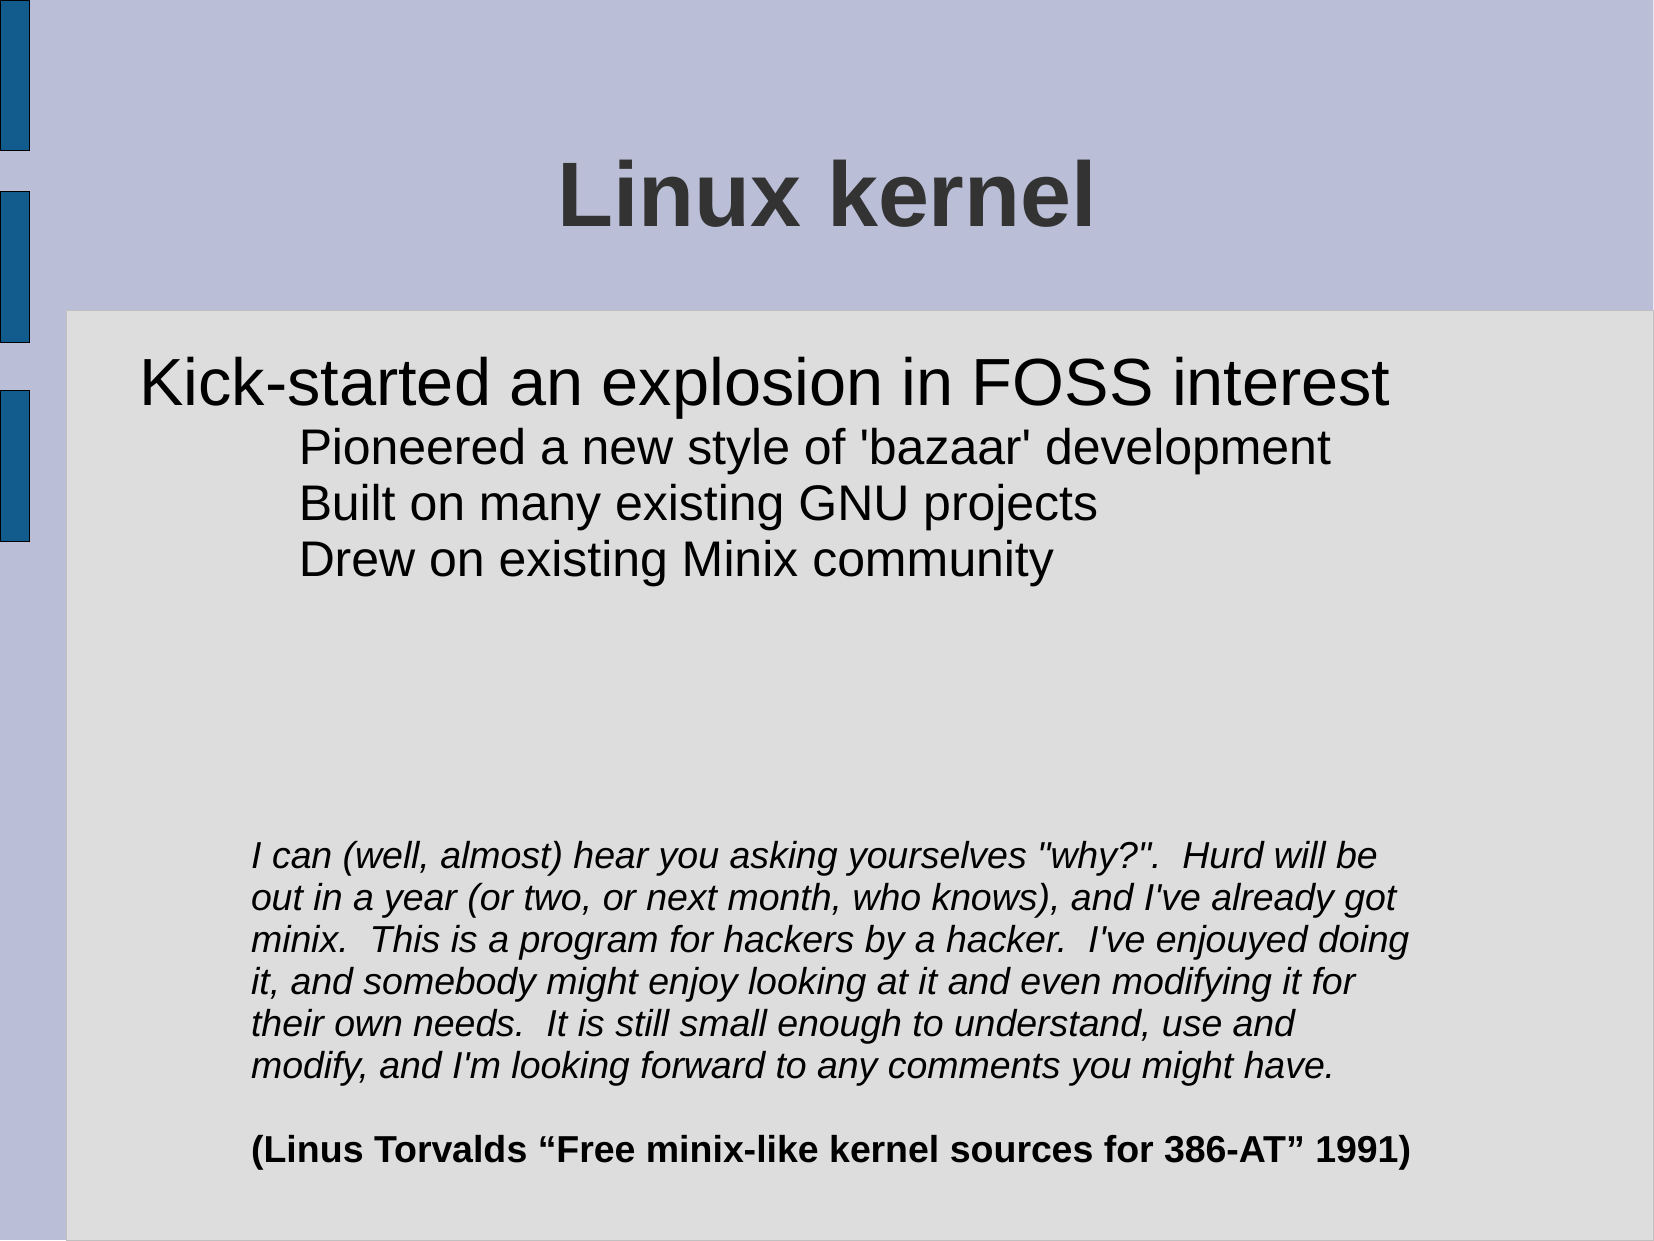

# Linux kernel
Kick-started an explosion in FOSS interest
Pioneered a new style of 'bazaar' development
Built on many existing GNU projects
Drew on existing Minix community
I can (well, almost) hear you asking yourselves "why?". Hurd will be
out in a year (or two, or next month, who knows), and I've already got
minix. This is a program for hackers by a hacker. I've enjouyed doing
it, and somebody might enjoy looking at it and even modifying it for
their own needs. It is still small enough to understand, use and
modify, and I'm looking forward to any comments you might have.
(Linus Torvalds “Free minix-like kernel sources for 386-AT” 1991)